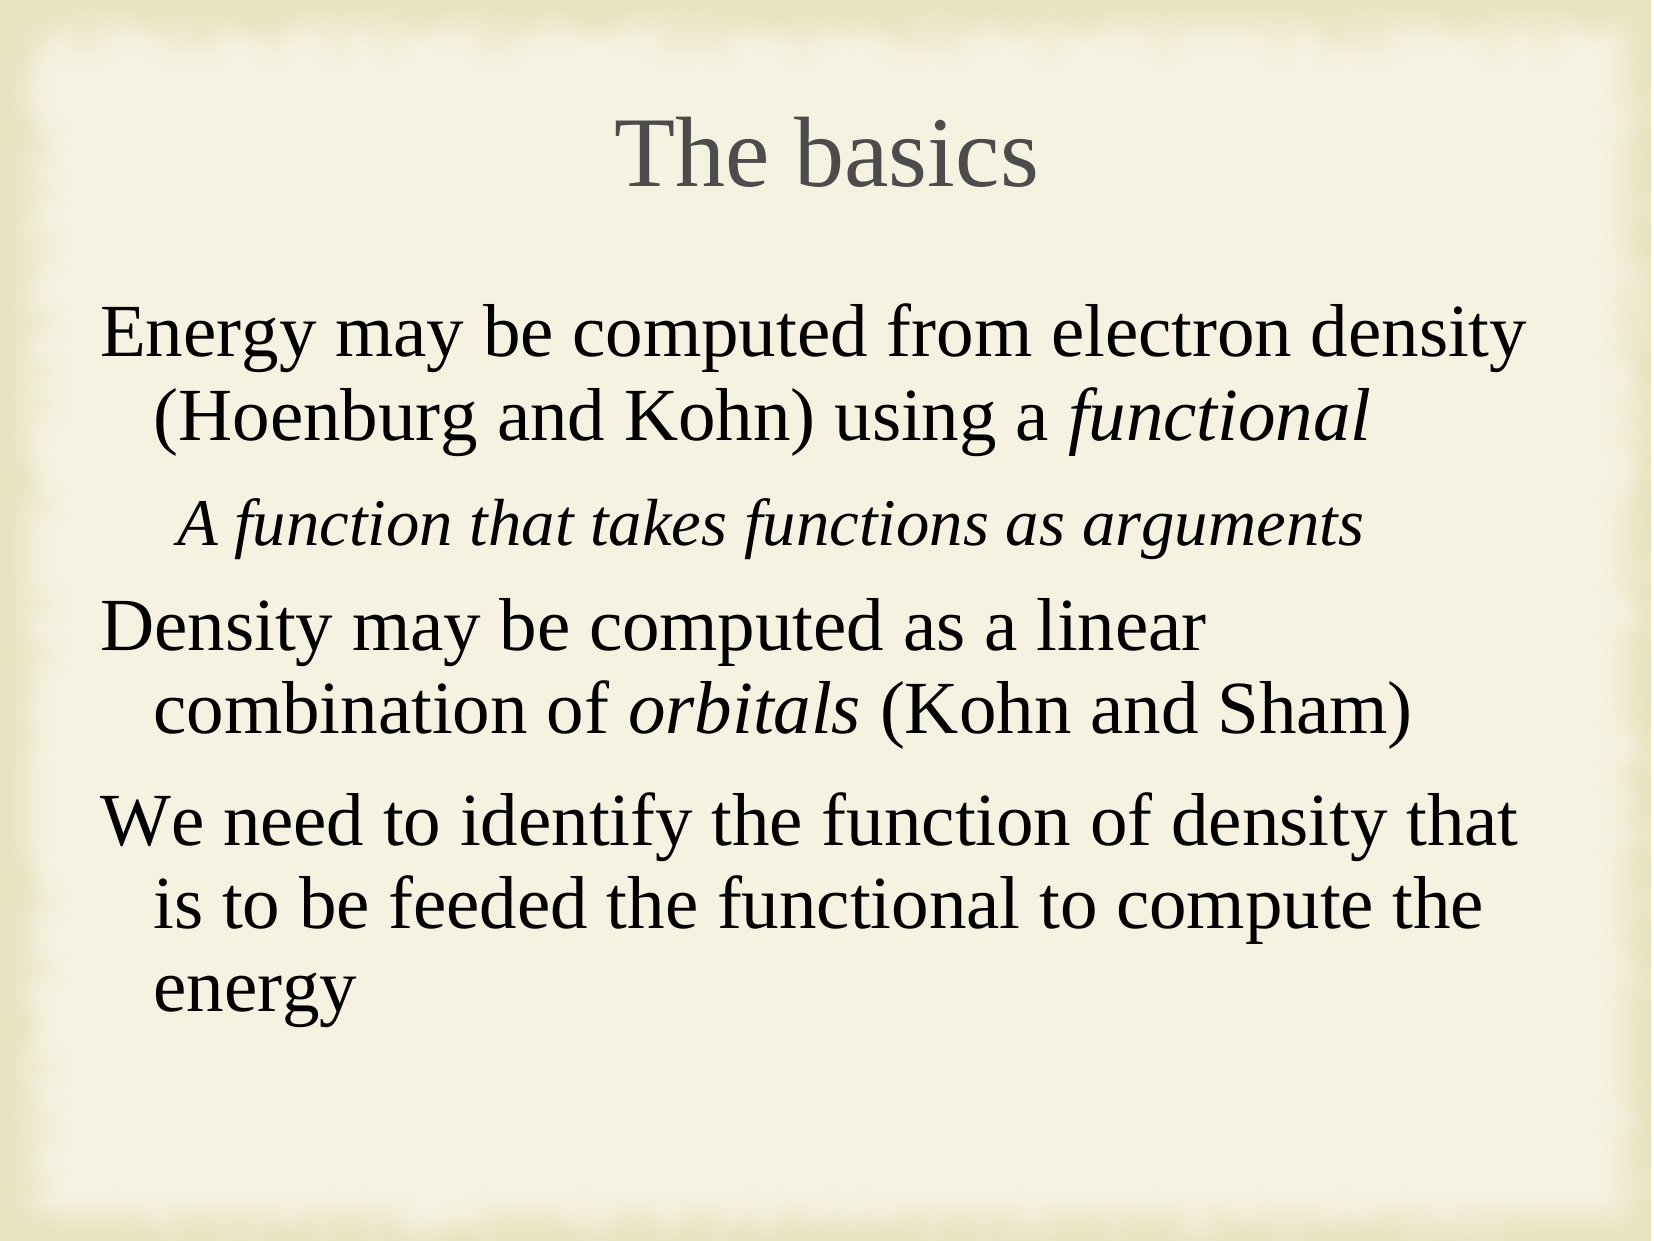

# The basics
Energy may be computed from electron density (Hoenburg and Kohn) using a functional
A function that takes functions as arguments
Density may be computed as a linear combination of orbitals (Kohn and Sham)
We need to identify the function of density that is to be feeded the functional to compute the energy